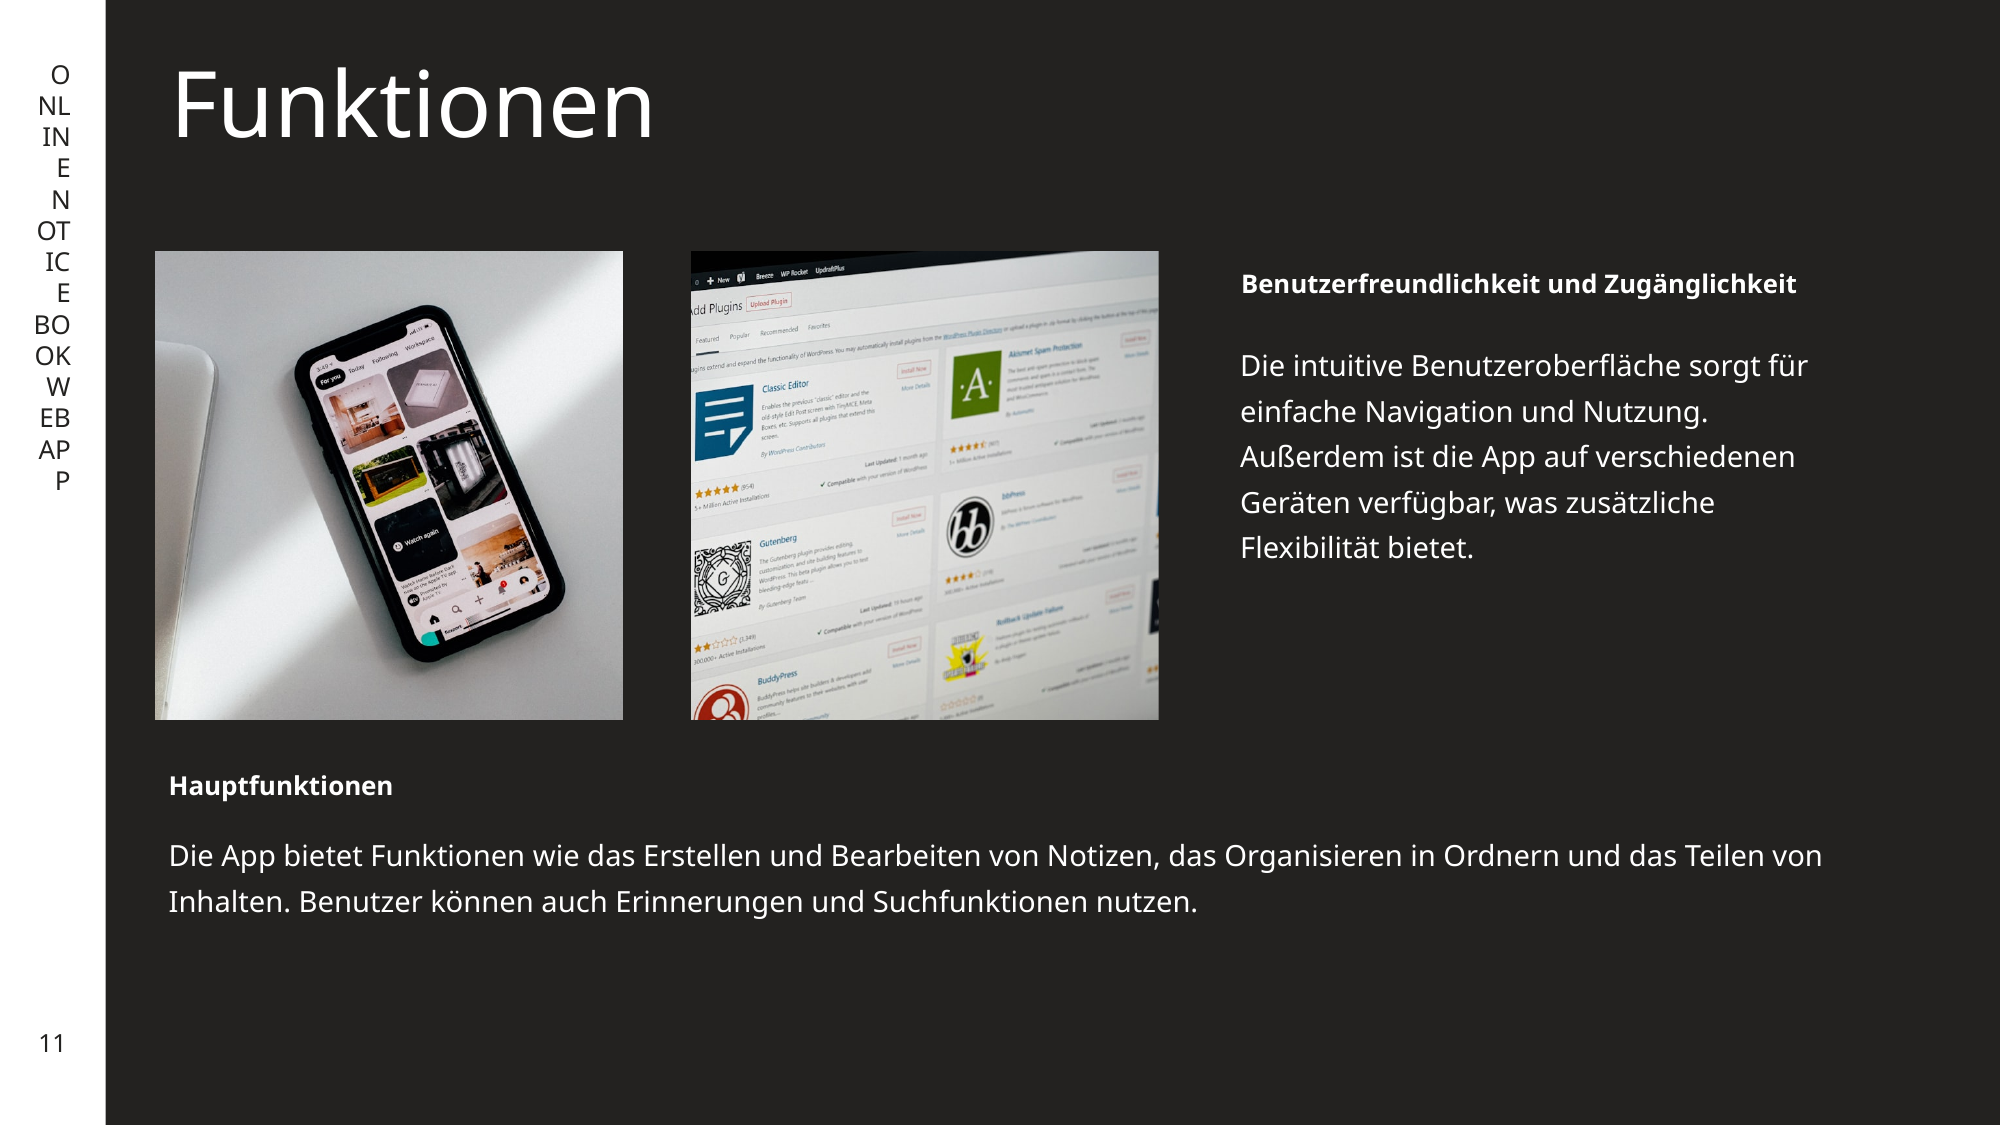

ONLINE NOTICE BOOK WEBAPP
# Funktionen
Benutzerfreundlichkeit und Zugänglichkeit
Die intuitive Benutzeroberfläche sorgt für einfache Navigation und Nutzung. Außerdem ist die App auf verschiedenen Geräten verfügbar, was zusätzliche Flexibilität bietet.
Hauptfunktionen
Die App bietet Funktionen wie das Erstellen und Bearbeiten von Notizen, das Organisieren in Ordnern und das Teilen von Inhalten. Benutzer können auch Erinnerungen und Suchfunktionen nutzen.